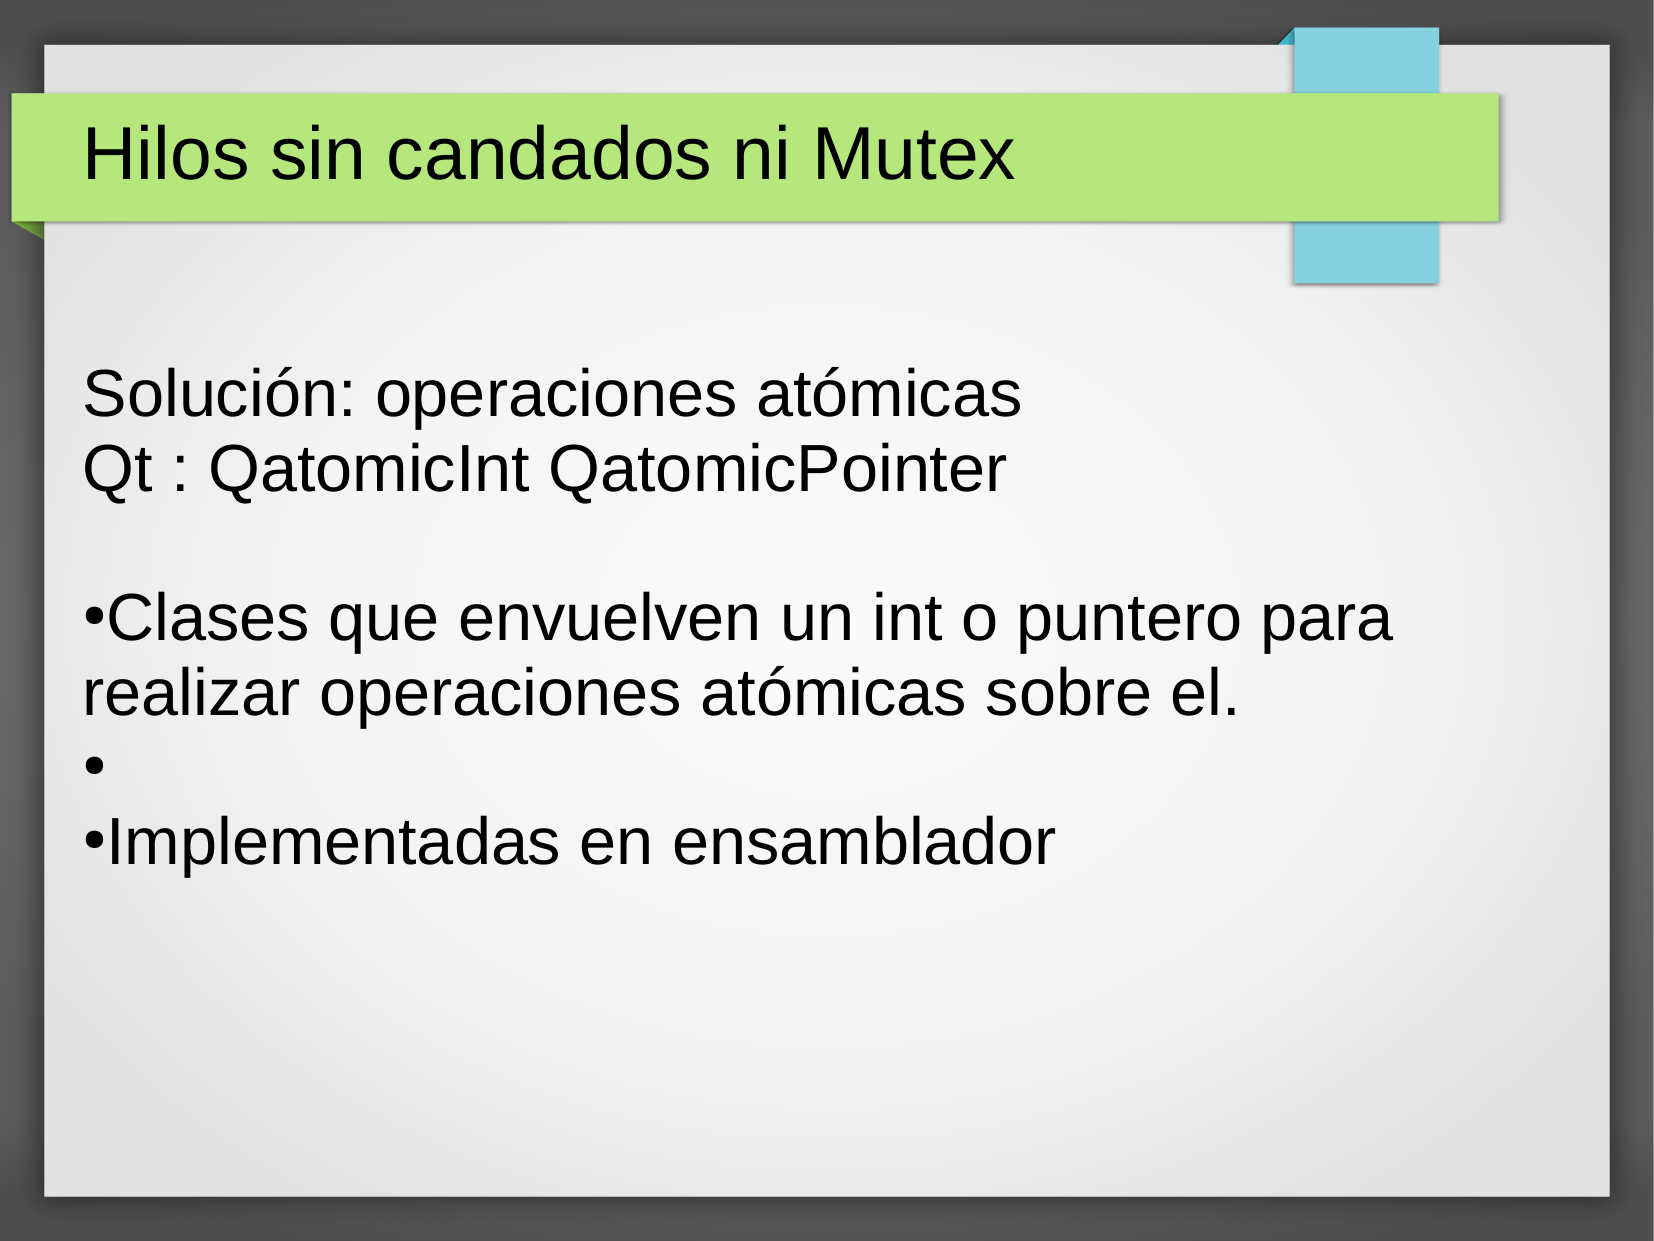

# Hilos sin candados ni Mutex
Solución: operaciones atómicas
Qt : QatomicInt QatomicPointer
Clases que envuelven un int o puntero para realizar operaciones atómicas sobre el.
Implementadas en ensamblador